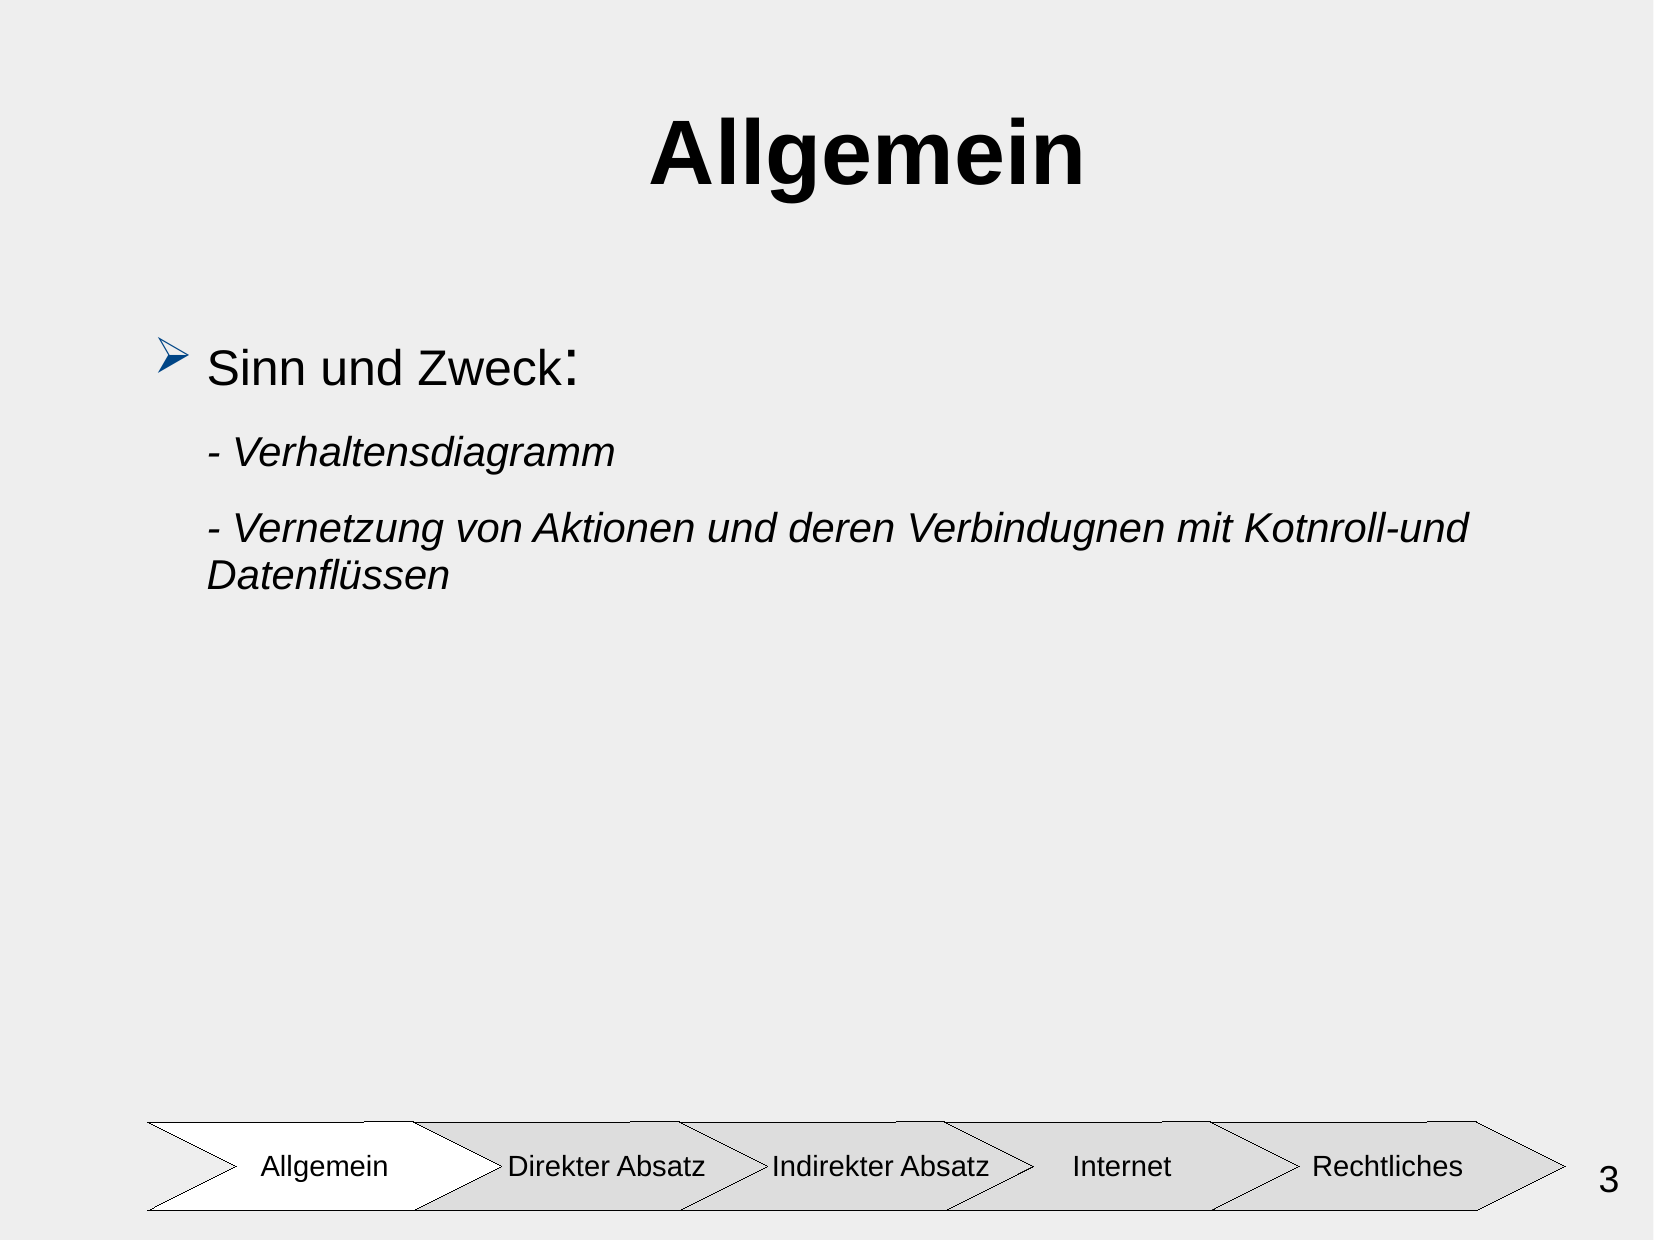

# Allgemein
Sinn und Zweck:
- Verhaltensdiagramm
- Vernetzung von Aktionen und deren Verbindugnen mit Kotnroll-und Datenflüssen
Allgemein
 Direkter Absatz
 Indirekter Absatz
Internet
Rechtliches